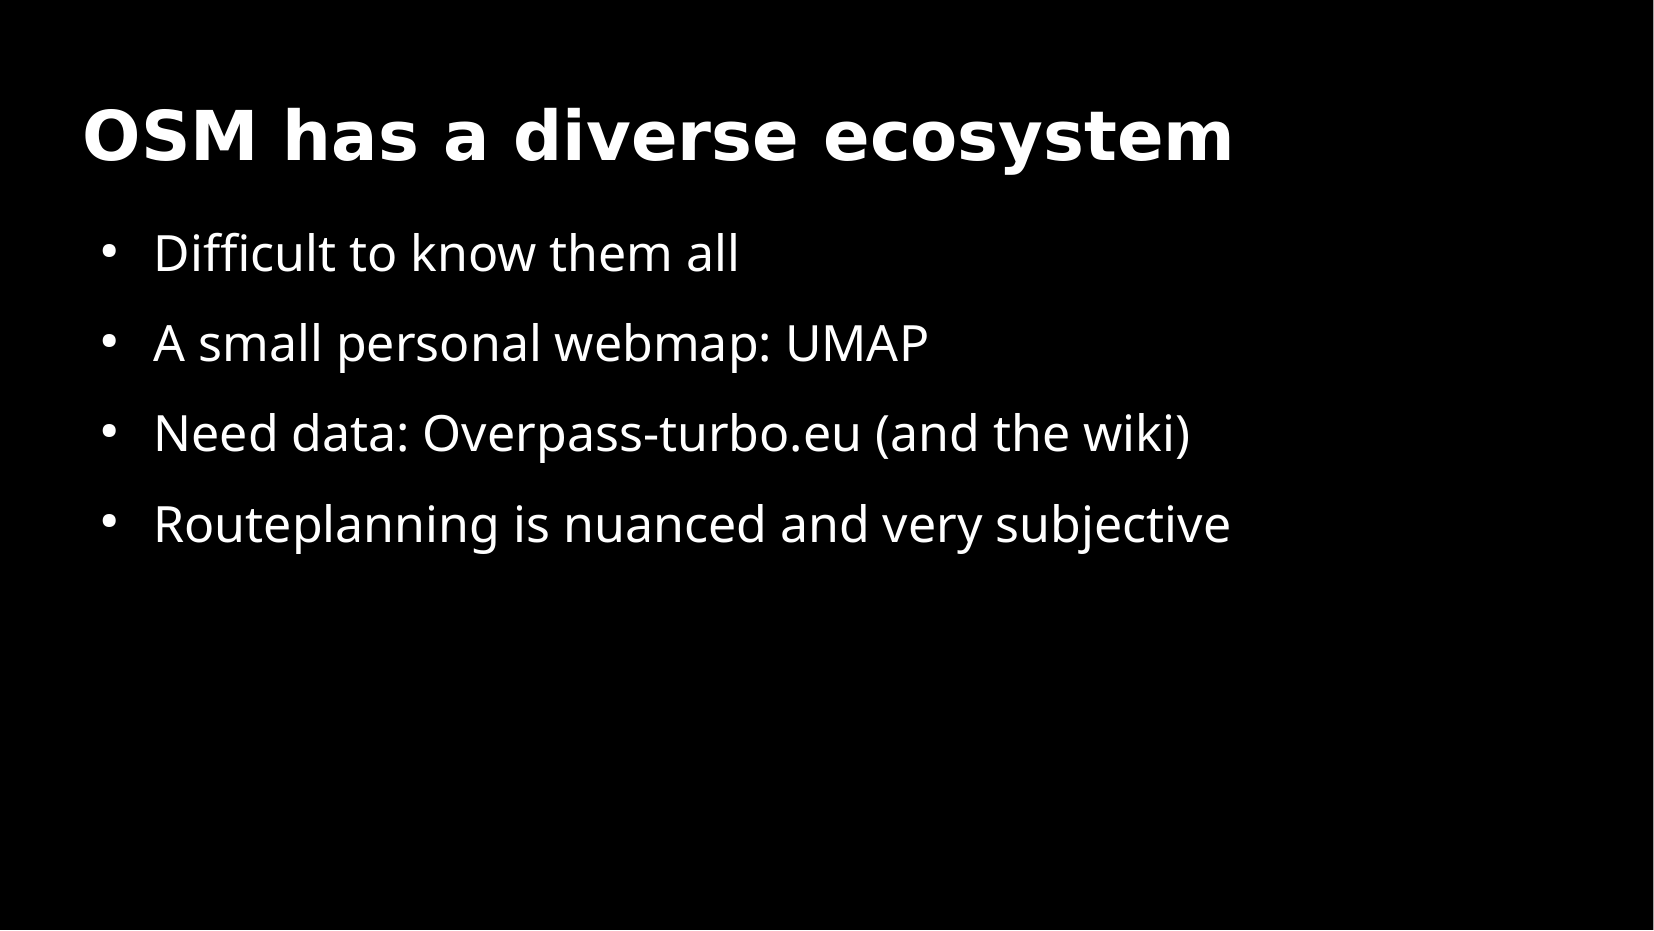

# OSM has a diverse ecosystem
Difficult to know them all
A small personal webmap: UMAP
Need data: Overpass-turbo.eu (and the wiki)
Routeplanning is nuanced and very subjective